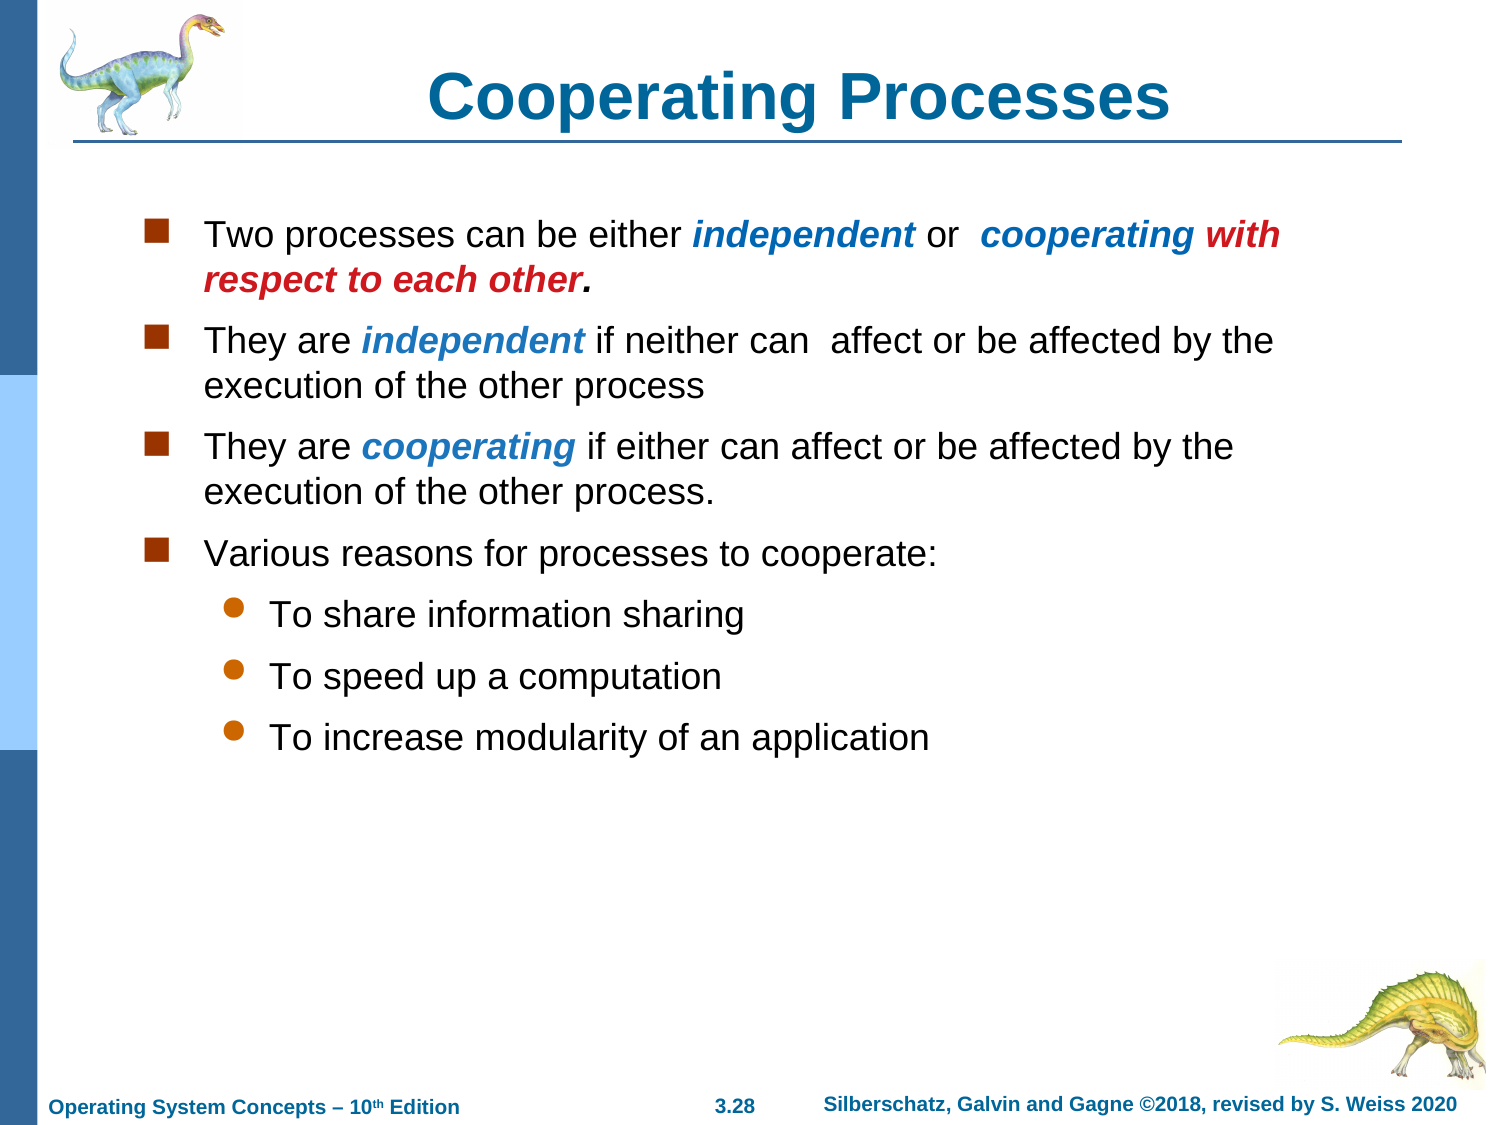

# Cooperating Processes
Two processes can be either independent or cooperating with respect to each other.
They are independent if neither can affect or be affected by the execution of the other process
They are cooperating if either can affect or be affected by the execution of the other process.
Various reasons for processes to cooperate:
To share information sharing
To speed up a computation
To increase modularity of an application